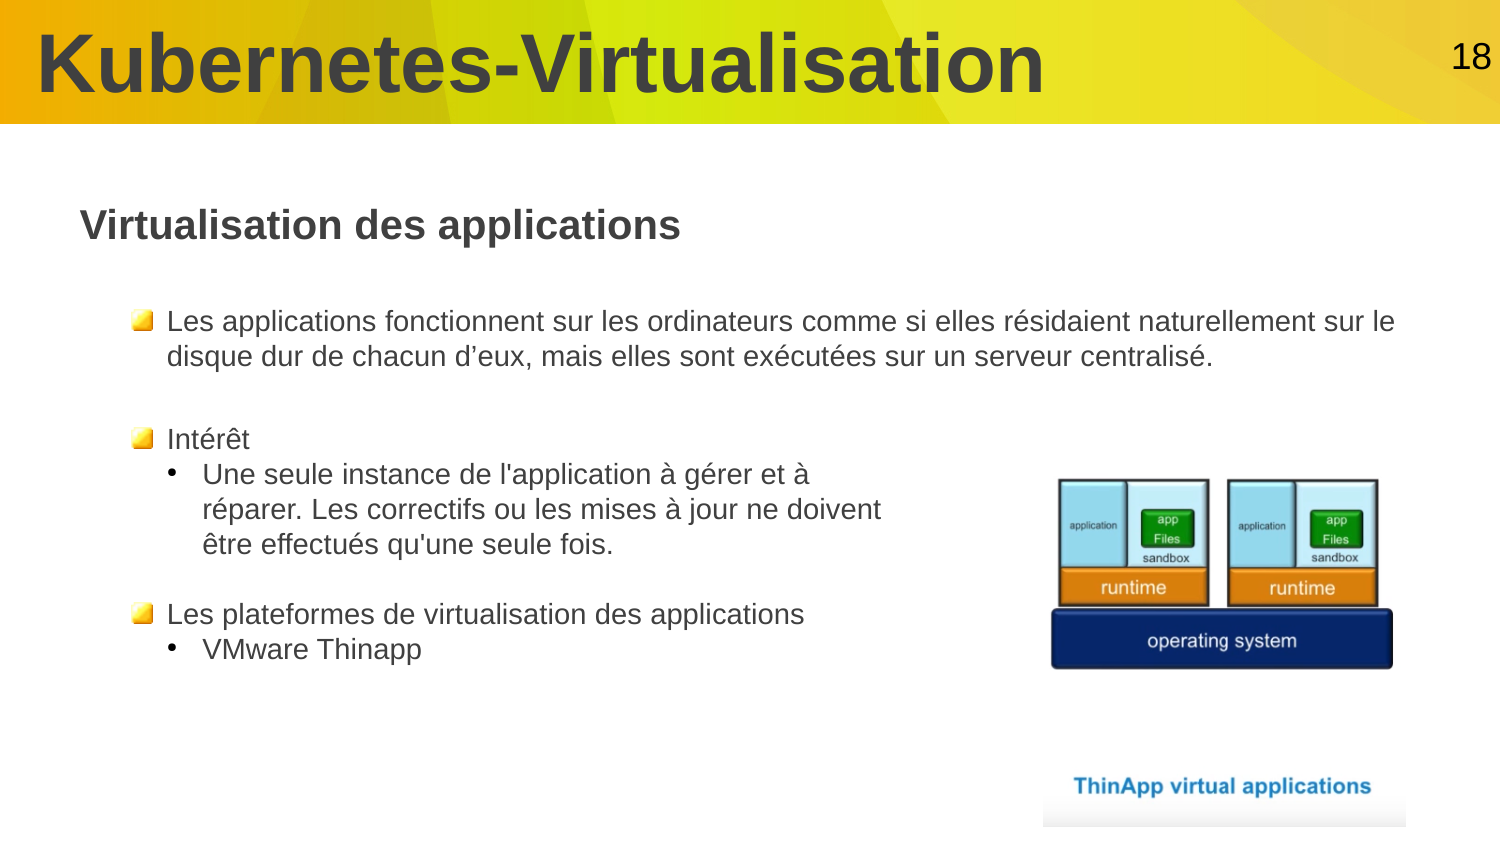

Kubernetes-Virtualisation
Virtualisation des applications
Les applications fonctionnent sur les ordinateurs comme si elles résidaient naturellement sur le disque dur de chacun d’eux, mais elles sont exécutées sur un serveur centralisé.
Intérêt
Une seule instance de l'application à gérer et à réparer. Les correctifs ou les mises à jour ne doivent être effectués qu'une seule fois.
Les plateformes de virtualisation des applications
VMware Thinapp